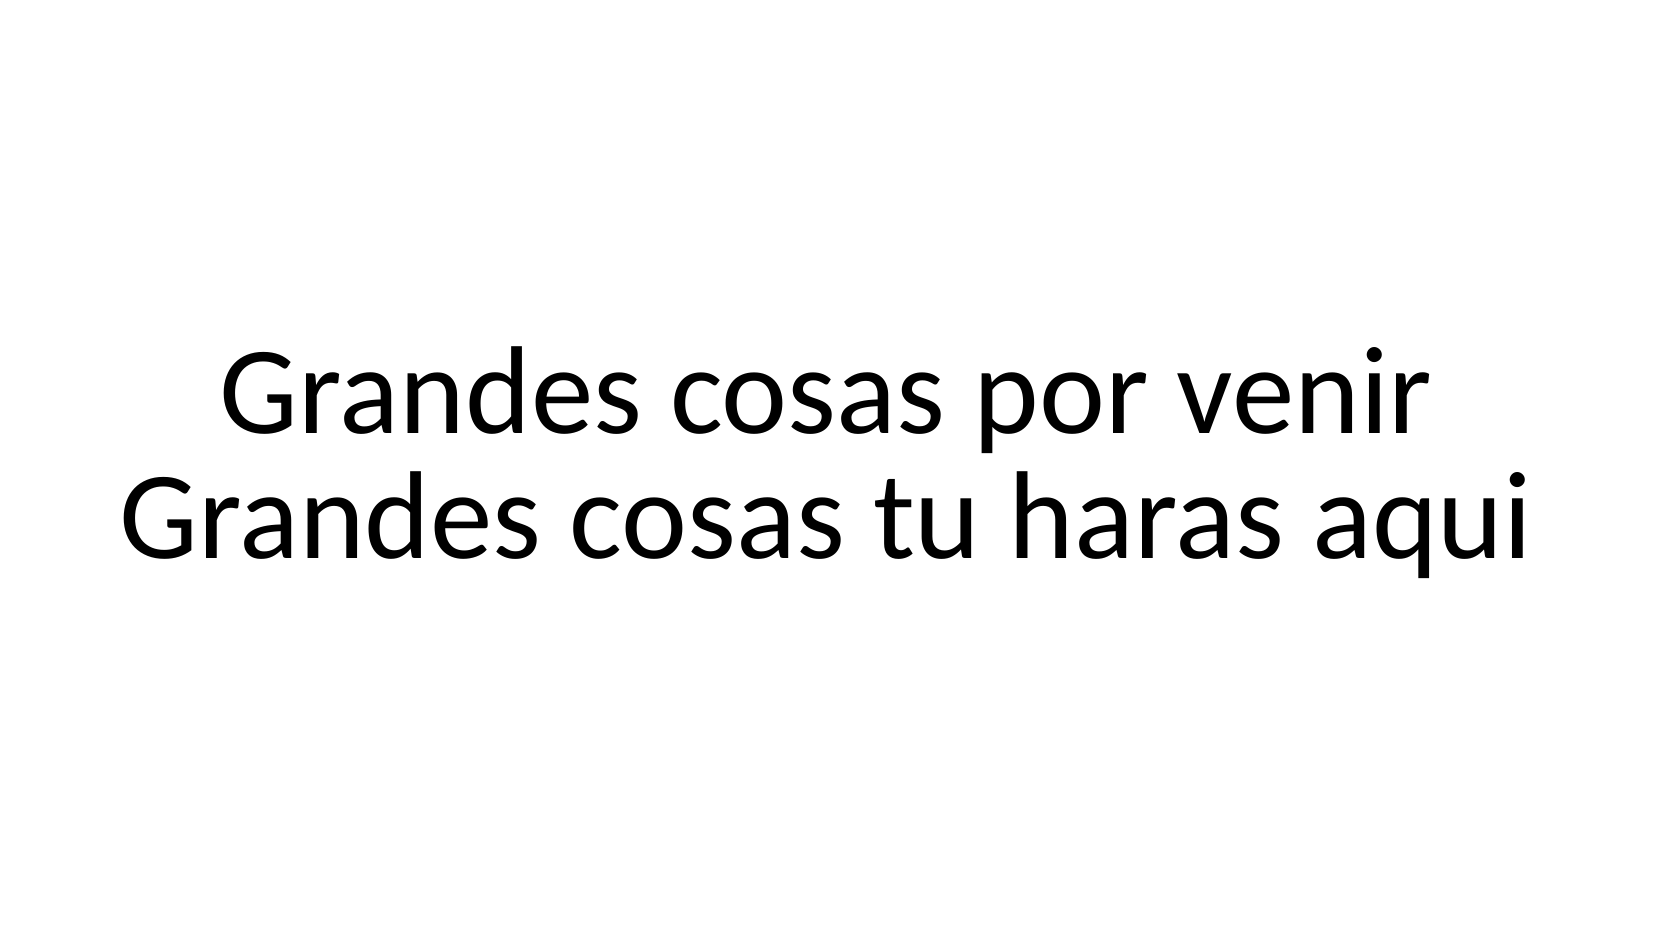

# Grandes cosas por venir Grandes cosas tu haras aqui